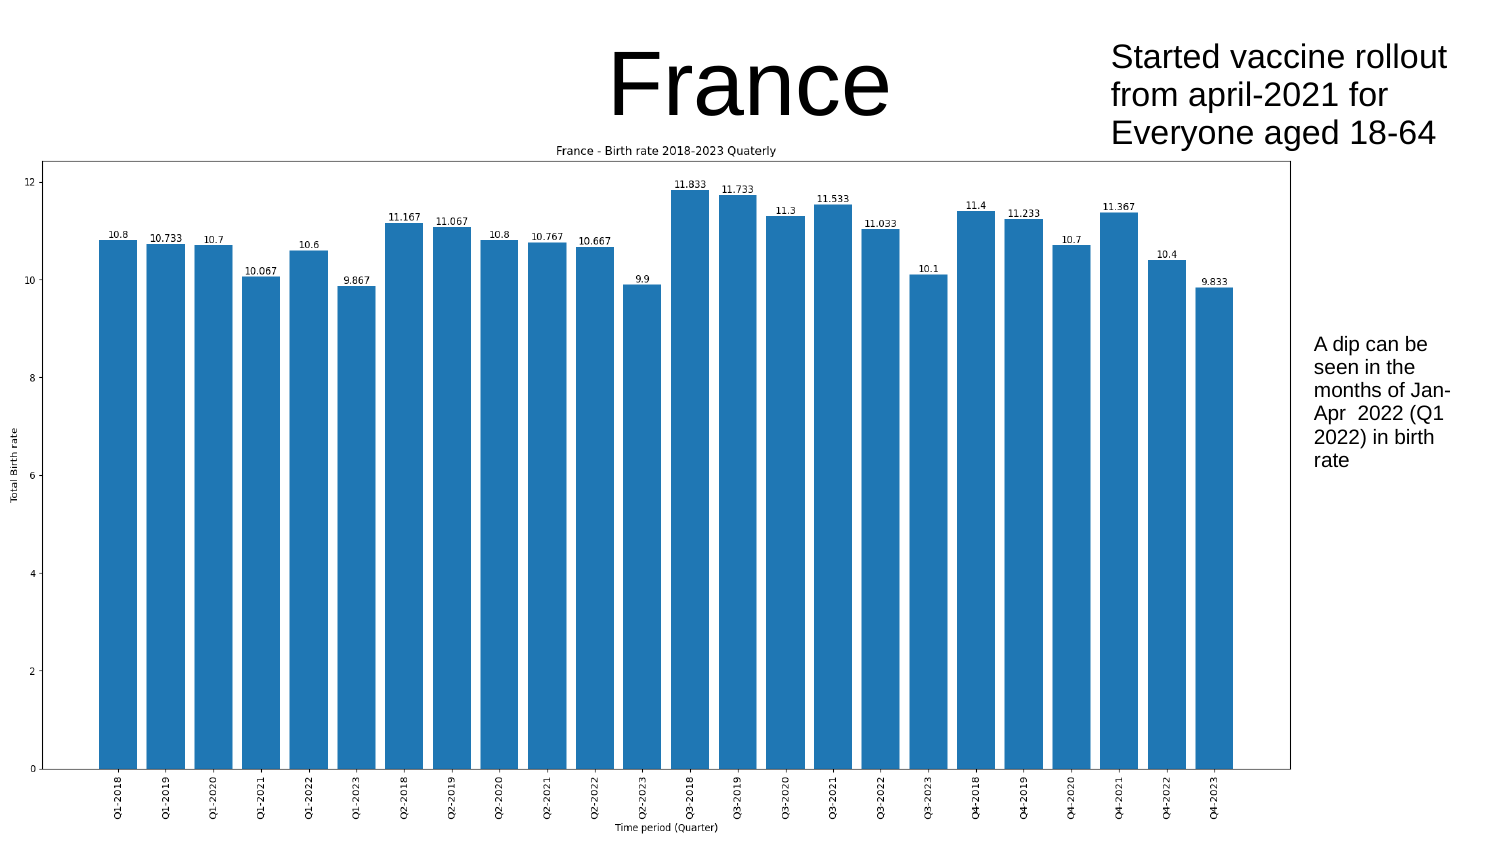

Started vaccine rollout from april-2021 for Everyone aged 18-64
# France
A dip can be seen in the months of Jan-Apr 2022 (Q1 2022) in birth rate